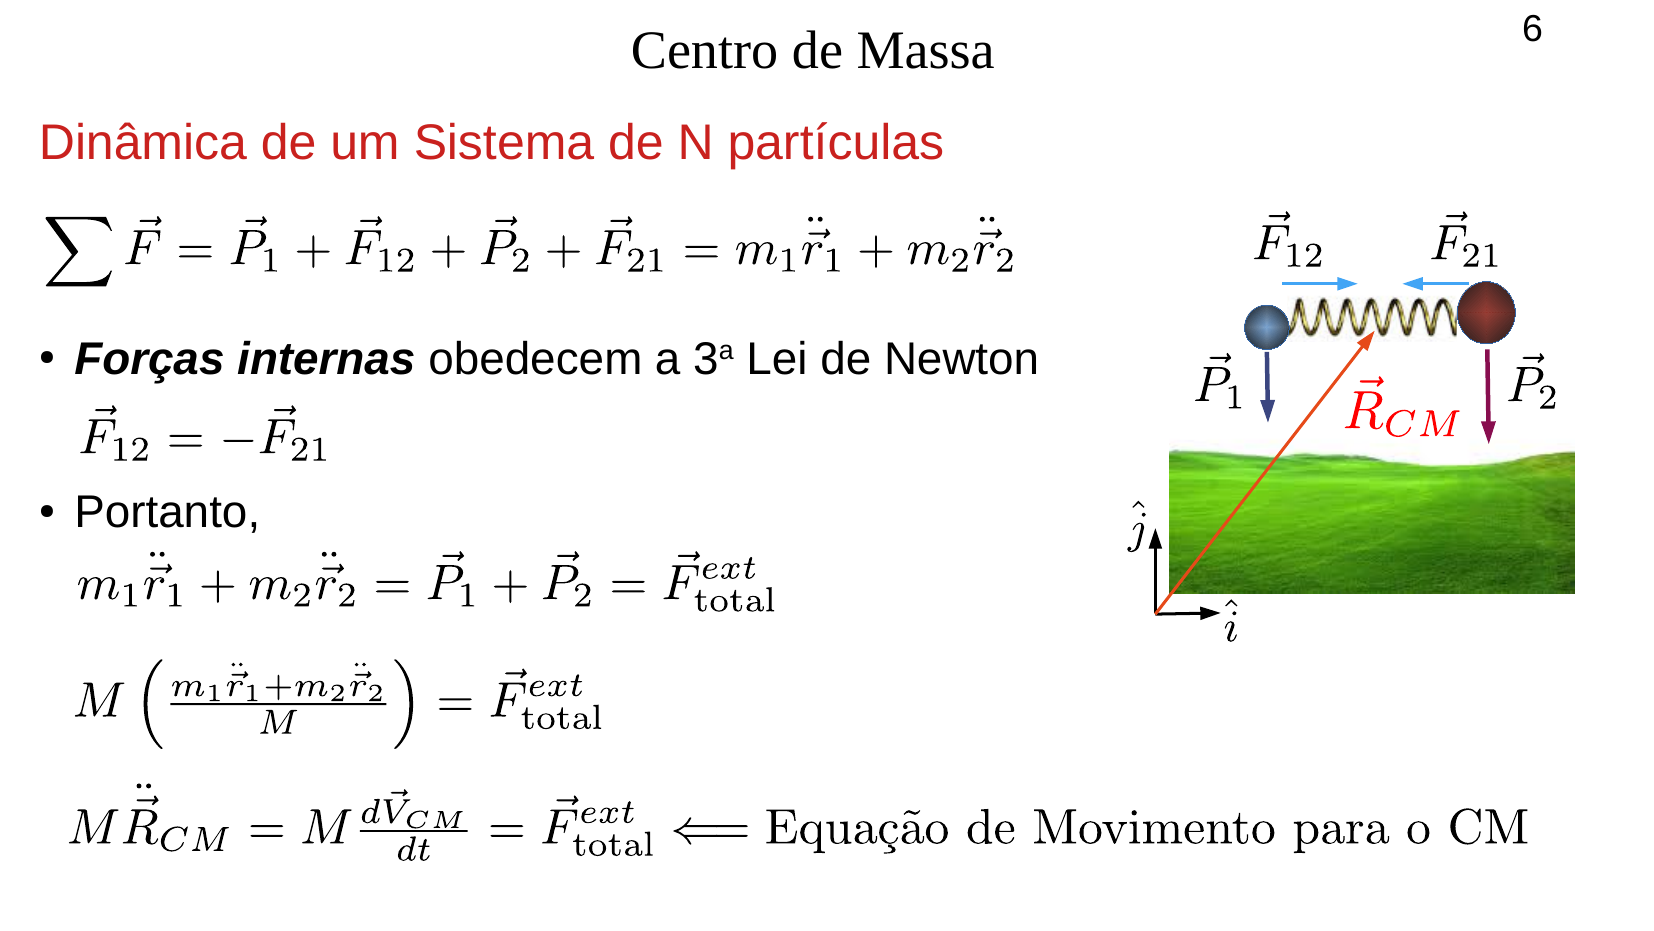

Centro de Massa
Dinâmica de um Sistema de N partículas
Forças internas obedecem a 3a Lei de Newton
Portanto,